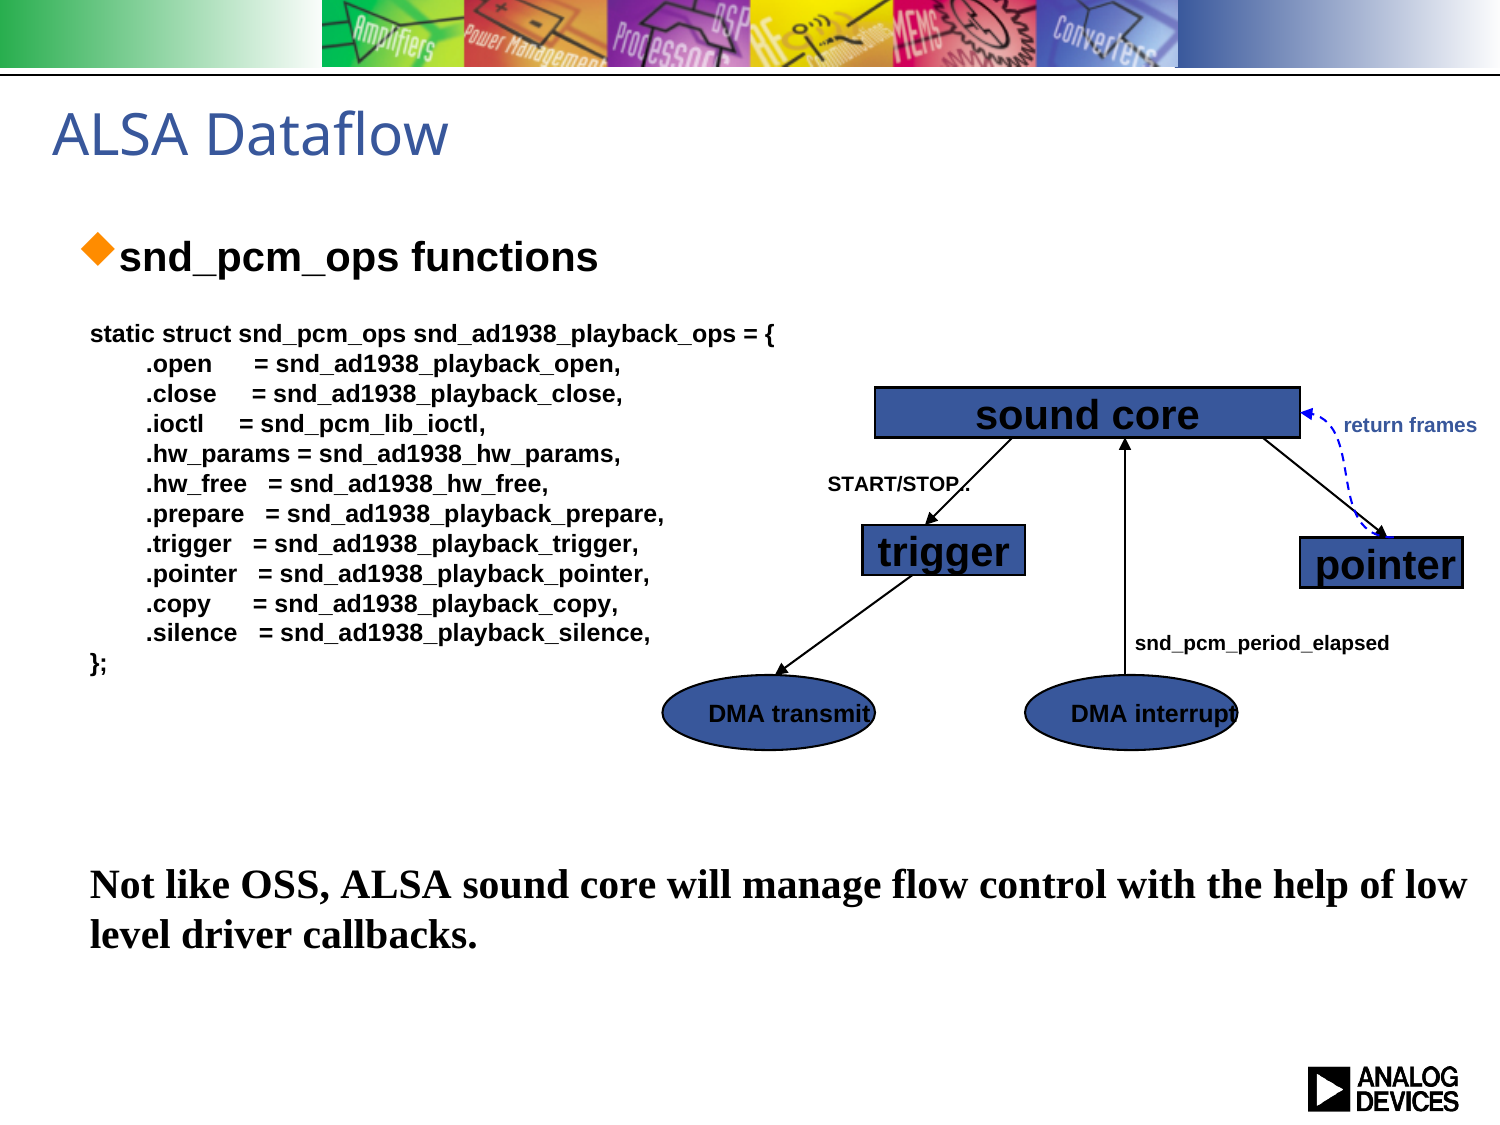

# ALSA Dataflow
snd_pcm_ops functions
static struct snd_pcm_ops snd_ad1938_playback_ops = {
 .open = snd_ad1938_playback_open,
 .close = snd_ad1938_playback_close,
 .ioctl = snd_pcm_lib_ioctl,
 .hw_params = snd_ad1938_hw_params,
 .hw_free = snd_ad1938_hw_free,
 .prepare = snd_ad1938_playback_prepare,
 .trigger = snd_ad1938_playback_trigger,
 .pointer = snd_ad1938_playback_pointer,
 .copy = snd_ad1938_playback_copy,
 .silence = snd_ad1938_playback_silence,
};
Not like OSS, ALSA sound core will manage flow control with the help of low level driver callbacks.
sound core
return frames
START/STOP..
trigger
pointer
snd_pcm_period_elapsed
DMA transmit
DMA interrupt